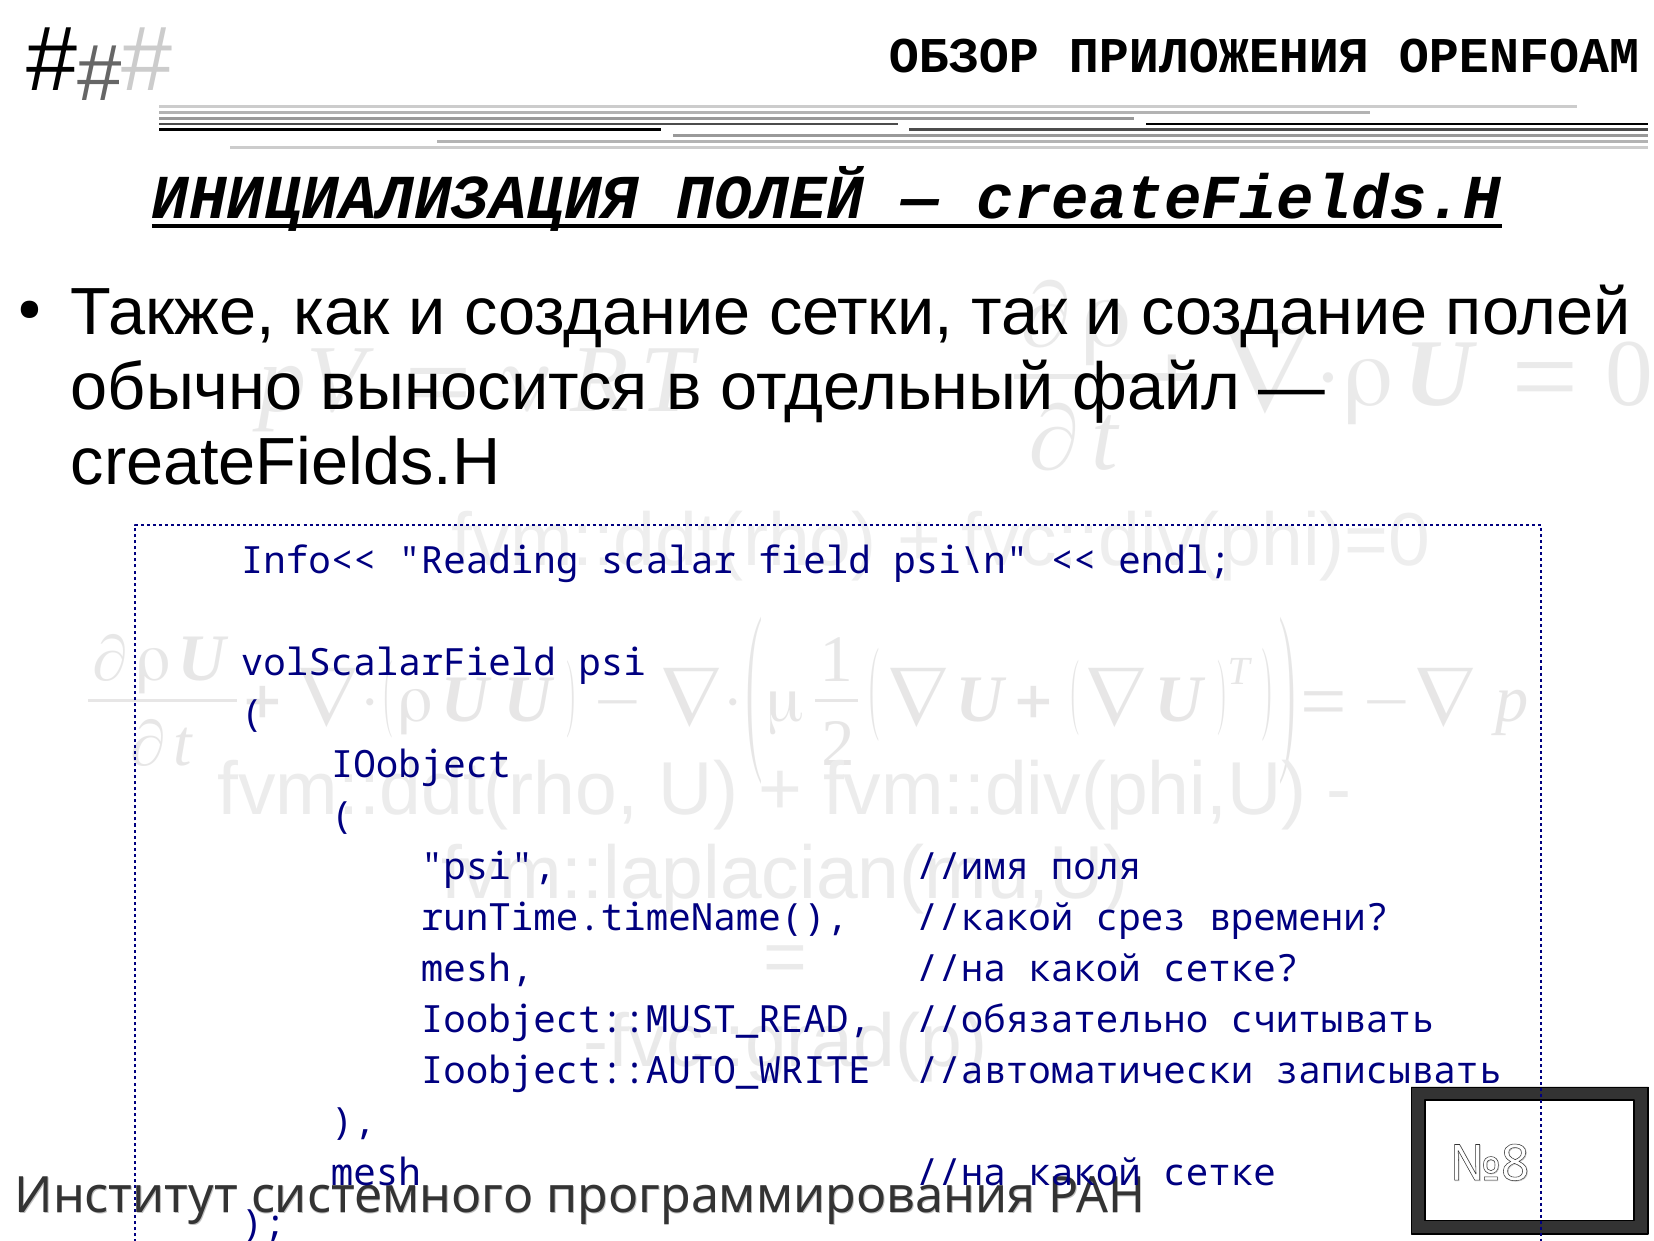

# ИНИЦИАЛИЗАЦИЯ ПОЛЕЙ — createFields.H
Также, как и создание сетки, так и создание полей обычно выносится в отдельный файл — createFields.H
 Info<< "Reading scalar field psi\n" << endl;
 volScalarField psi
 (
 IOobject
 (
 "psi", //имя поля
 runTime.timeName(), //какой срез времени?
 mesh, //на какой сетке?
 Ioobject::MUST_READ, //обязательно считывать
 Ioobject::AUTO_WRITE //автоматически записывать
 ),
 mesh //на какой сетке
 );